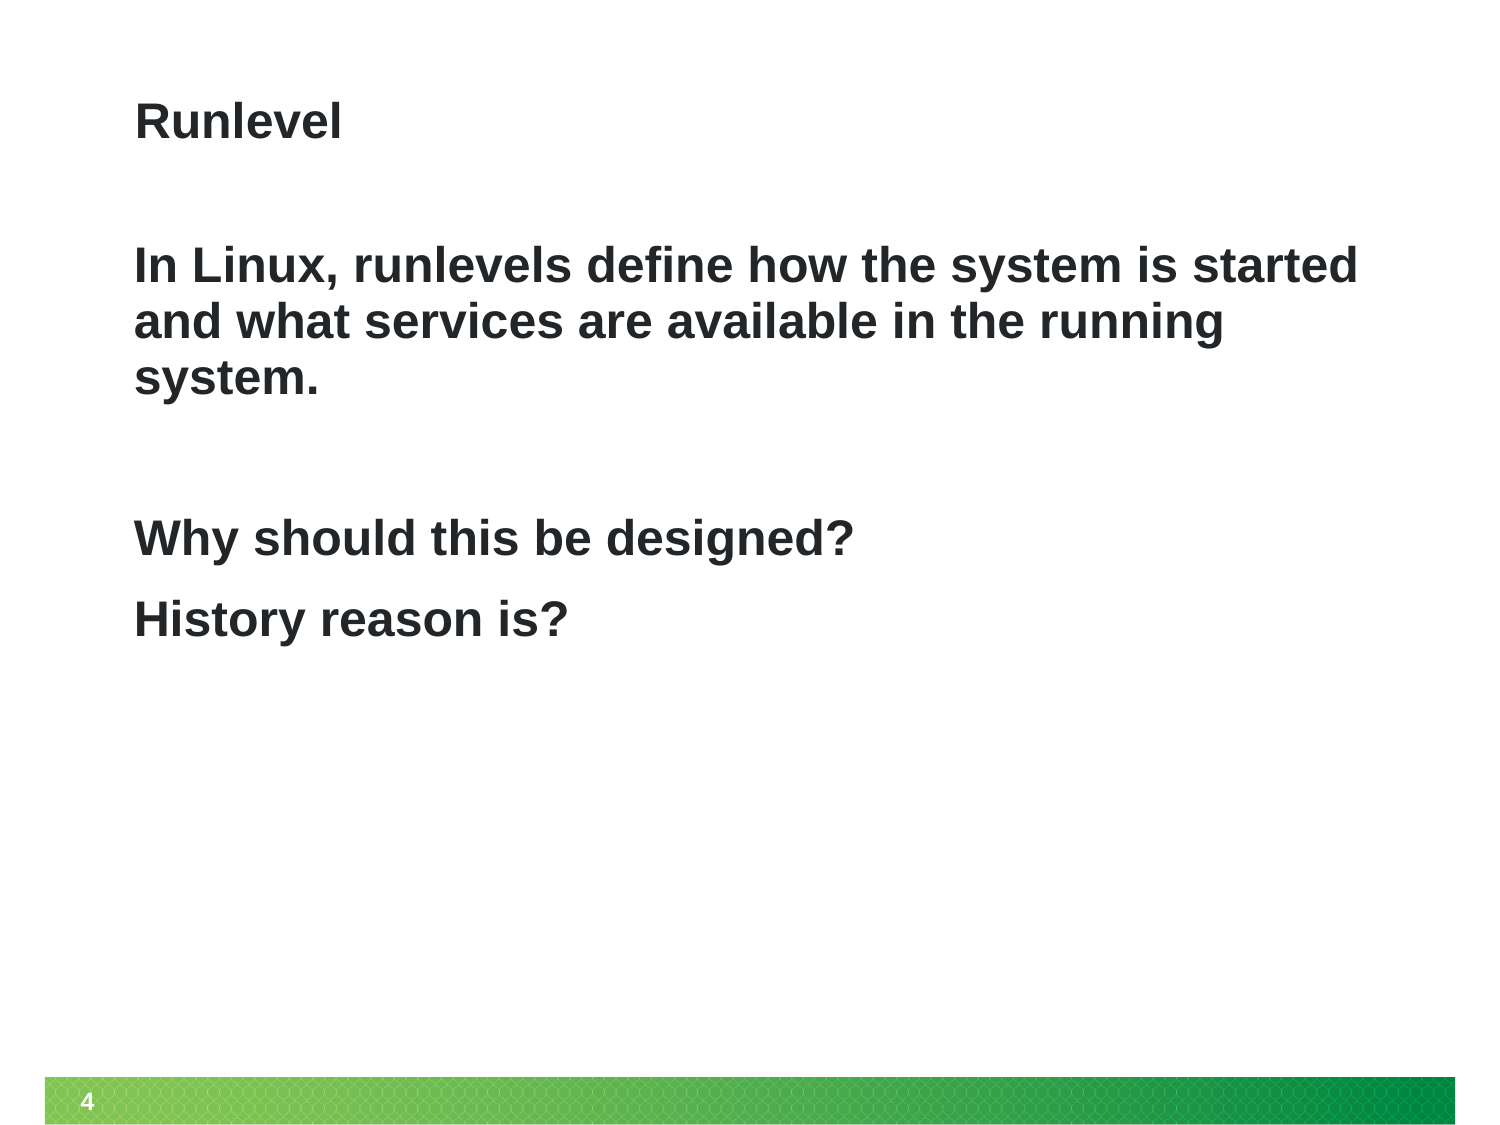

# Runlevel
In Linux, runlevels define how the system is started and what services are available in the running system.
Why should this be designed?
History reason is?